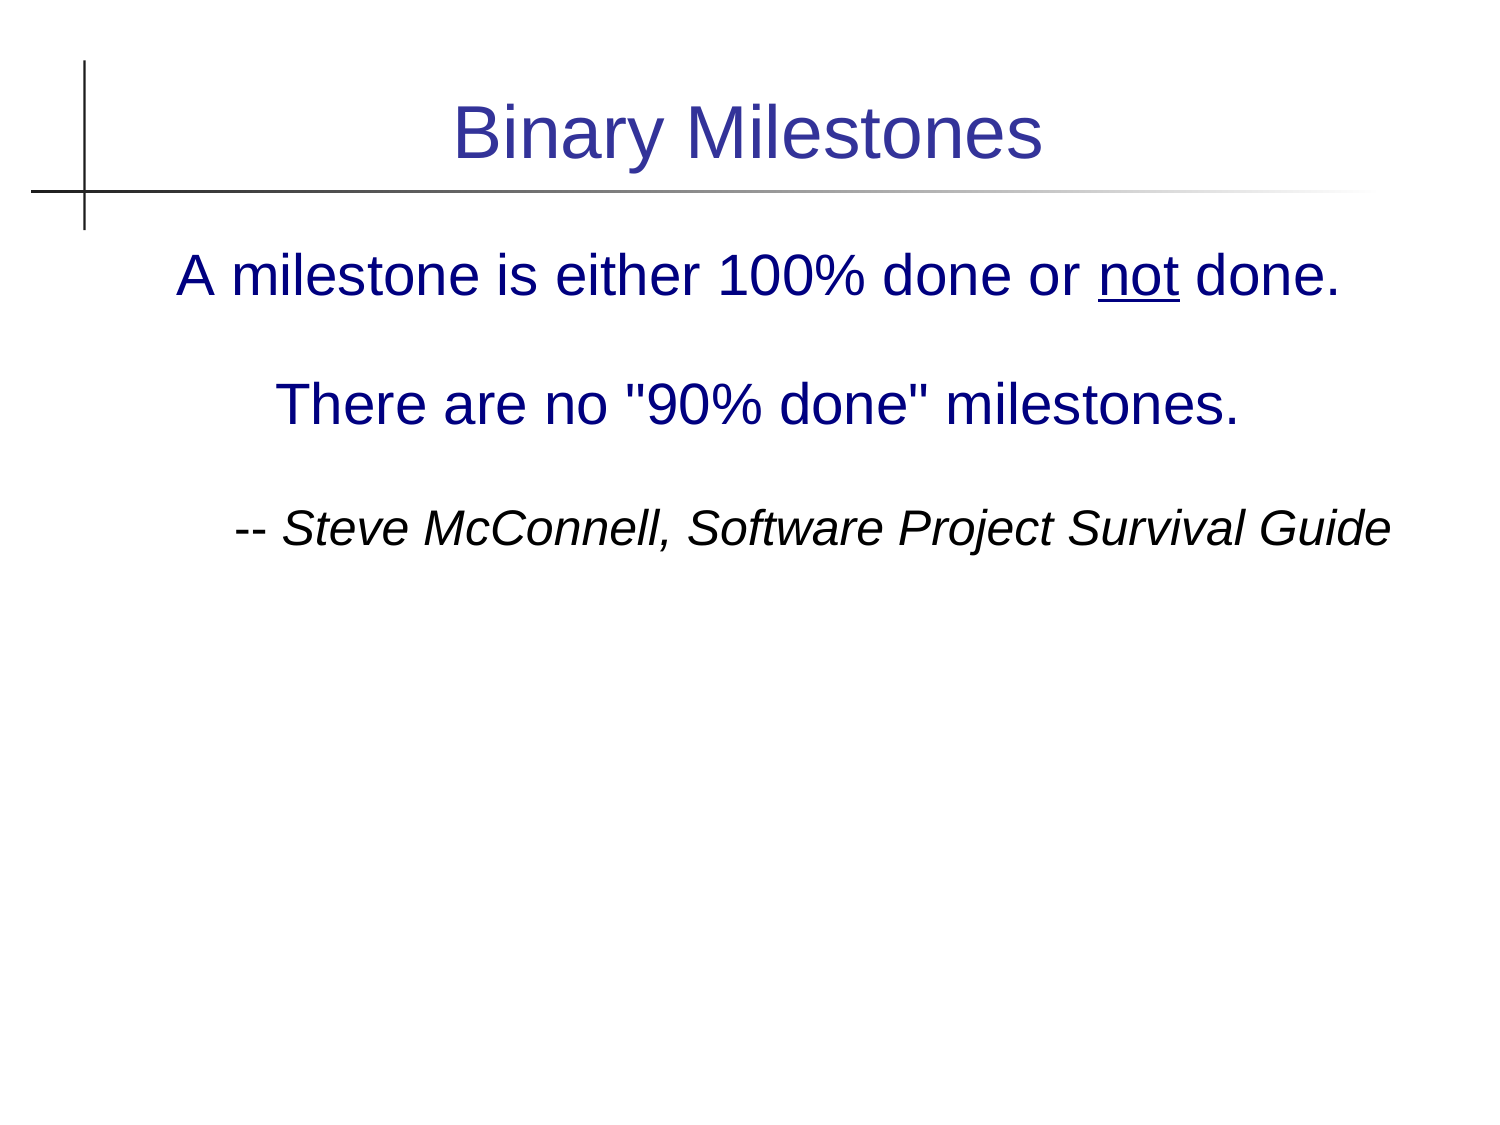

# Binary Milestones
A milestone is either 100% done or not done.
There are no "90% done" milestones.
-- Steve McConnell, Software Project Survival Guide